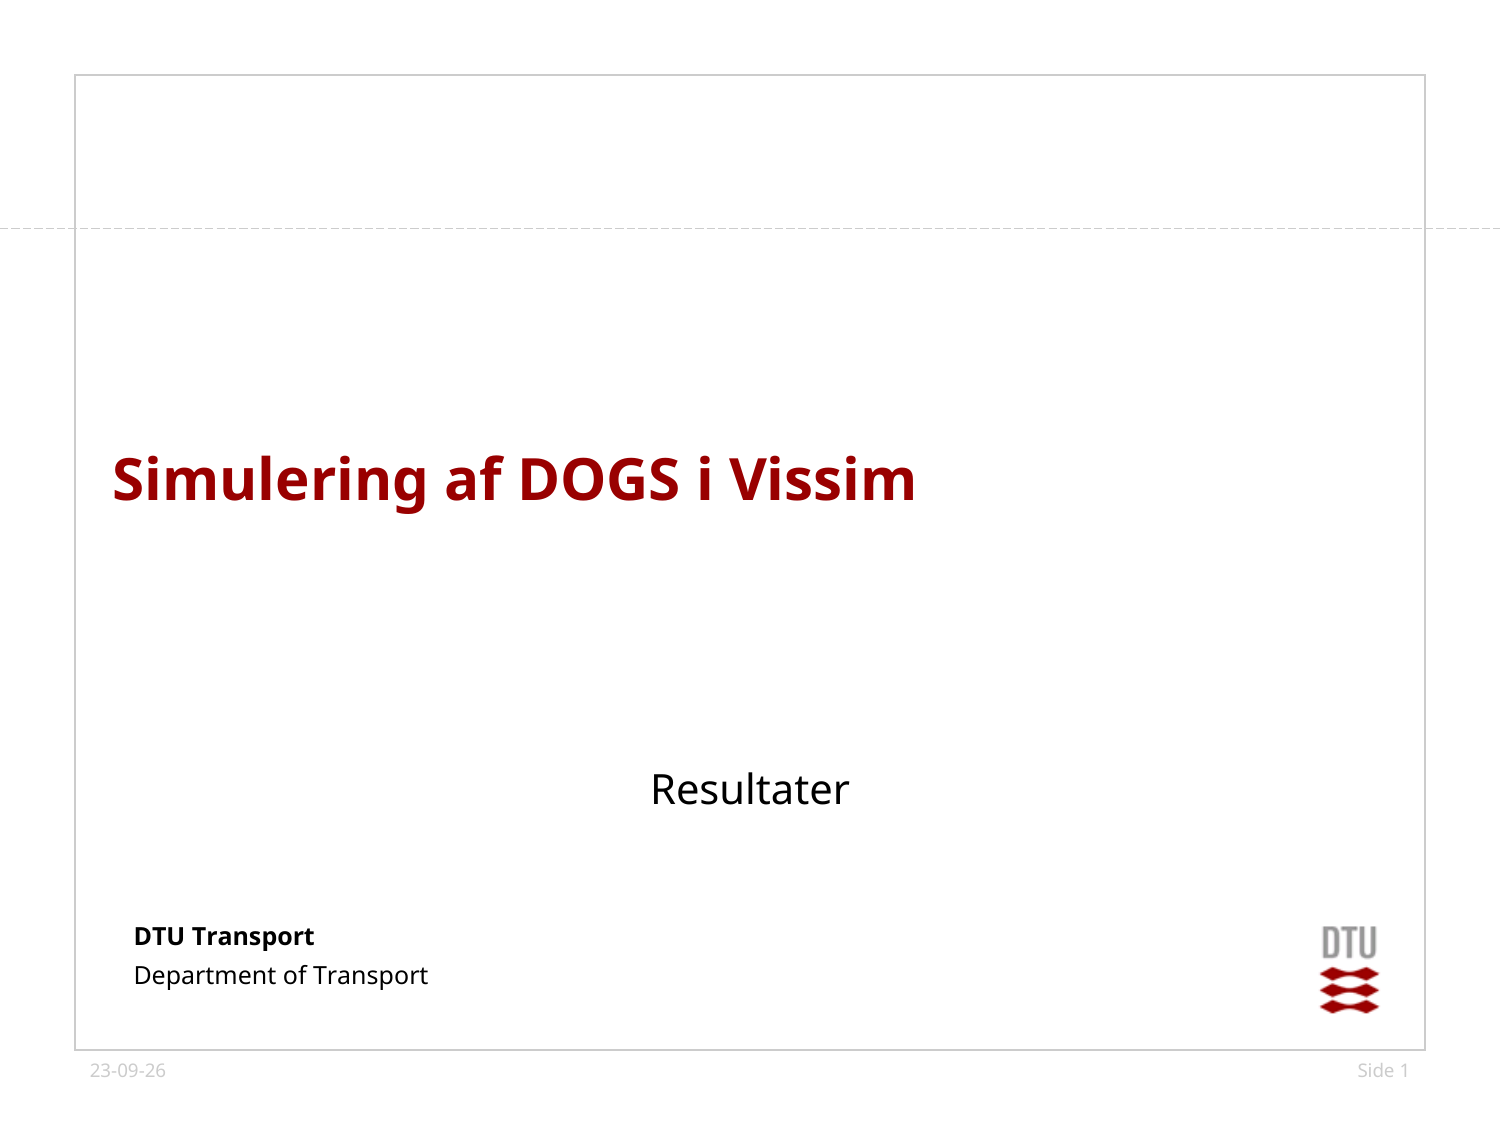

# Simulering af DOGS i Vissim
Resultater